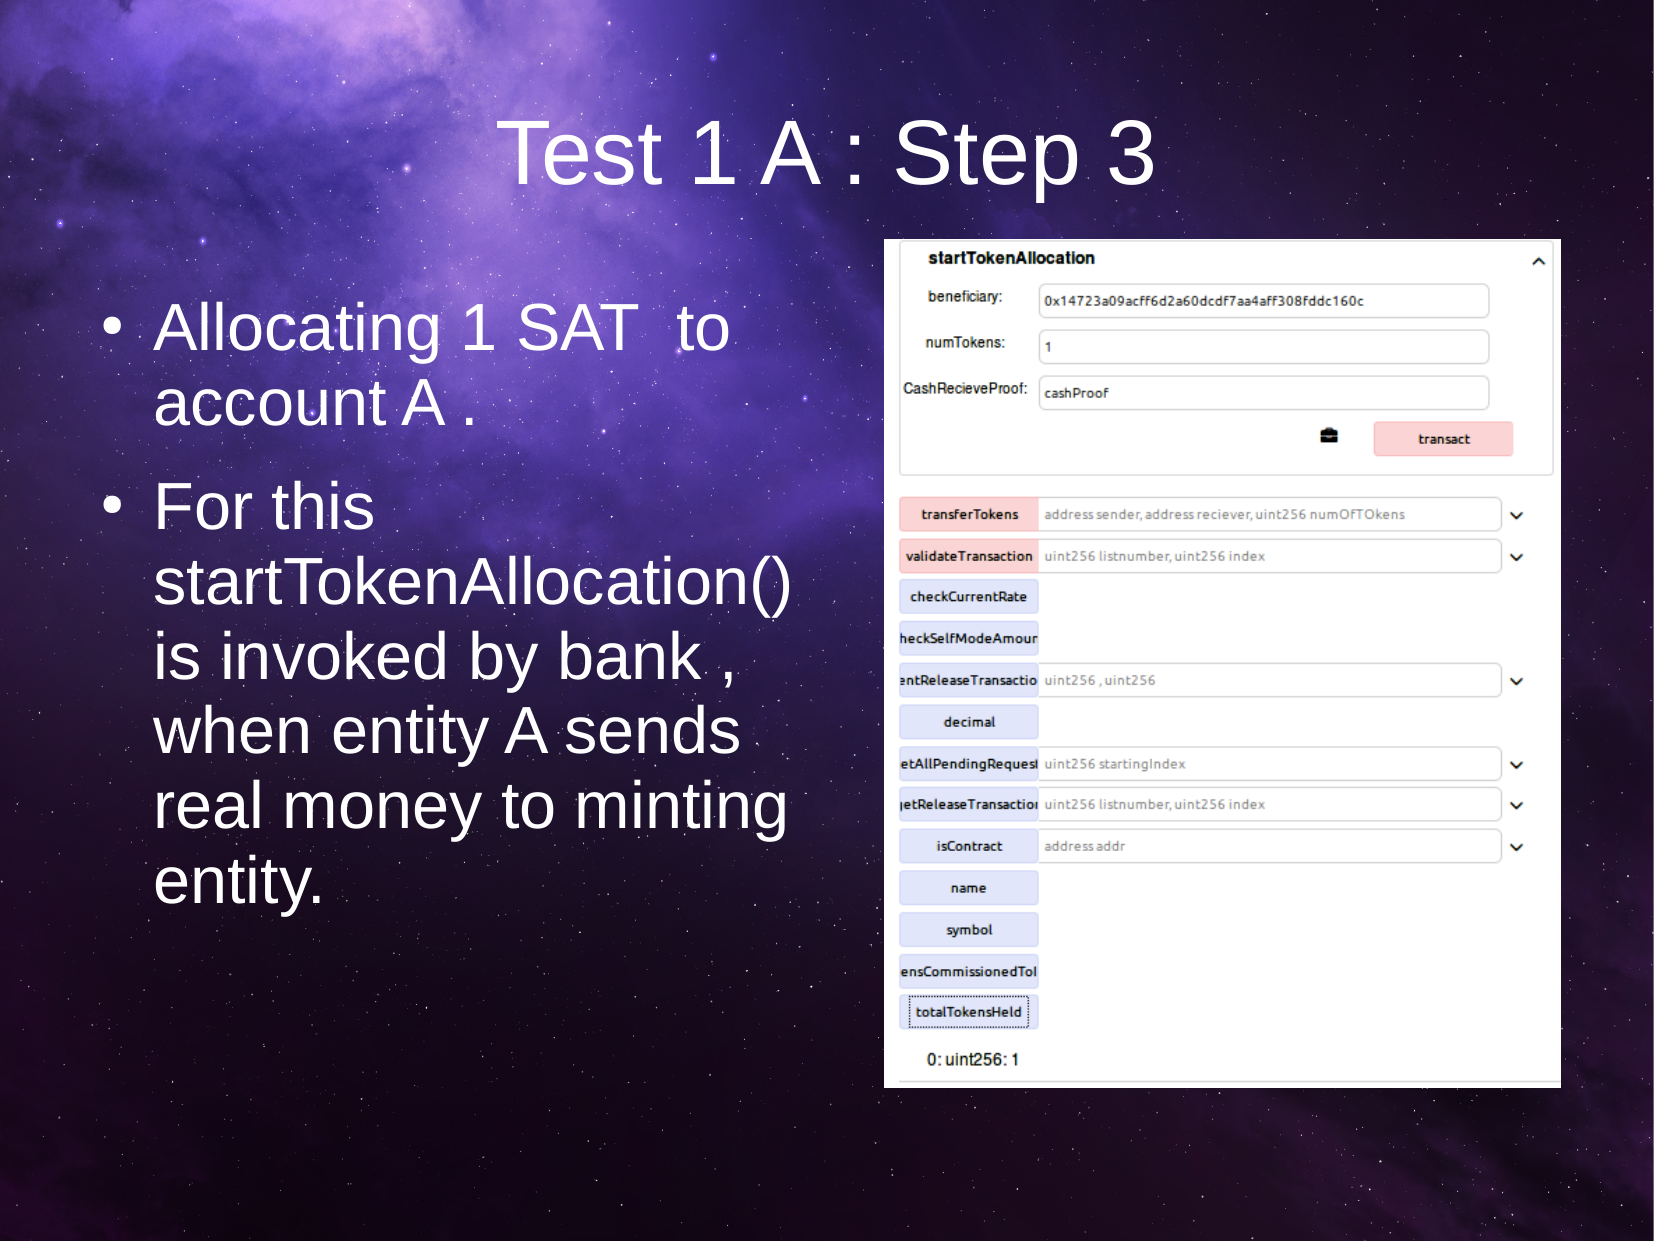

# Test 1 A : Step 3
Allocating 1 SAT to account A .
For this startTokenAllocation() is invoked by bank , when entity A sends real money to minting entity.